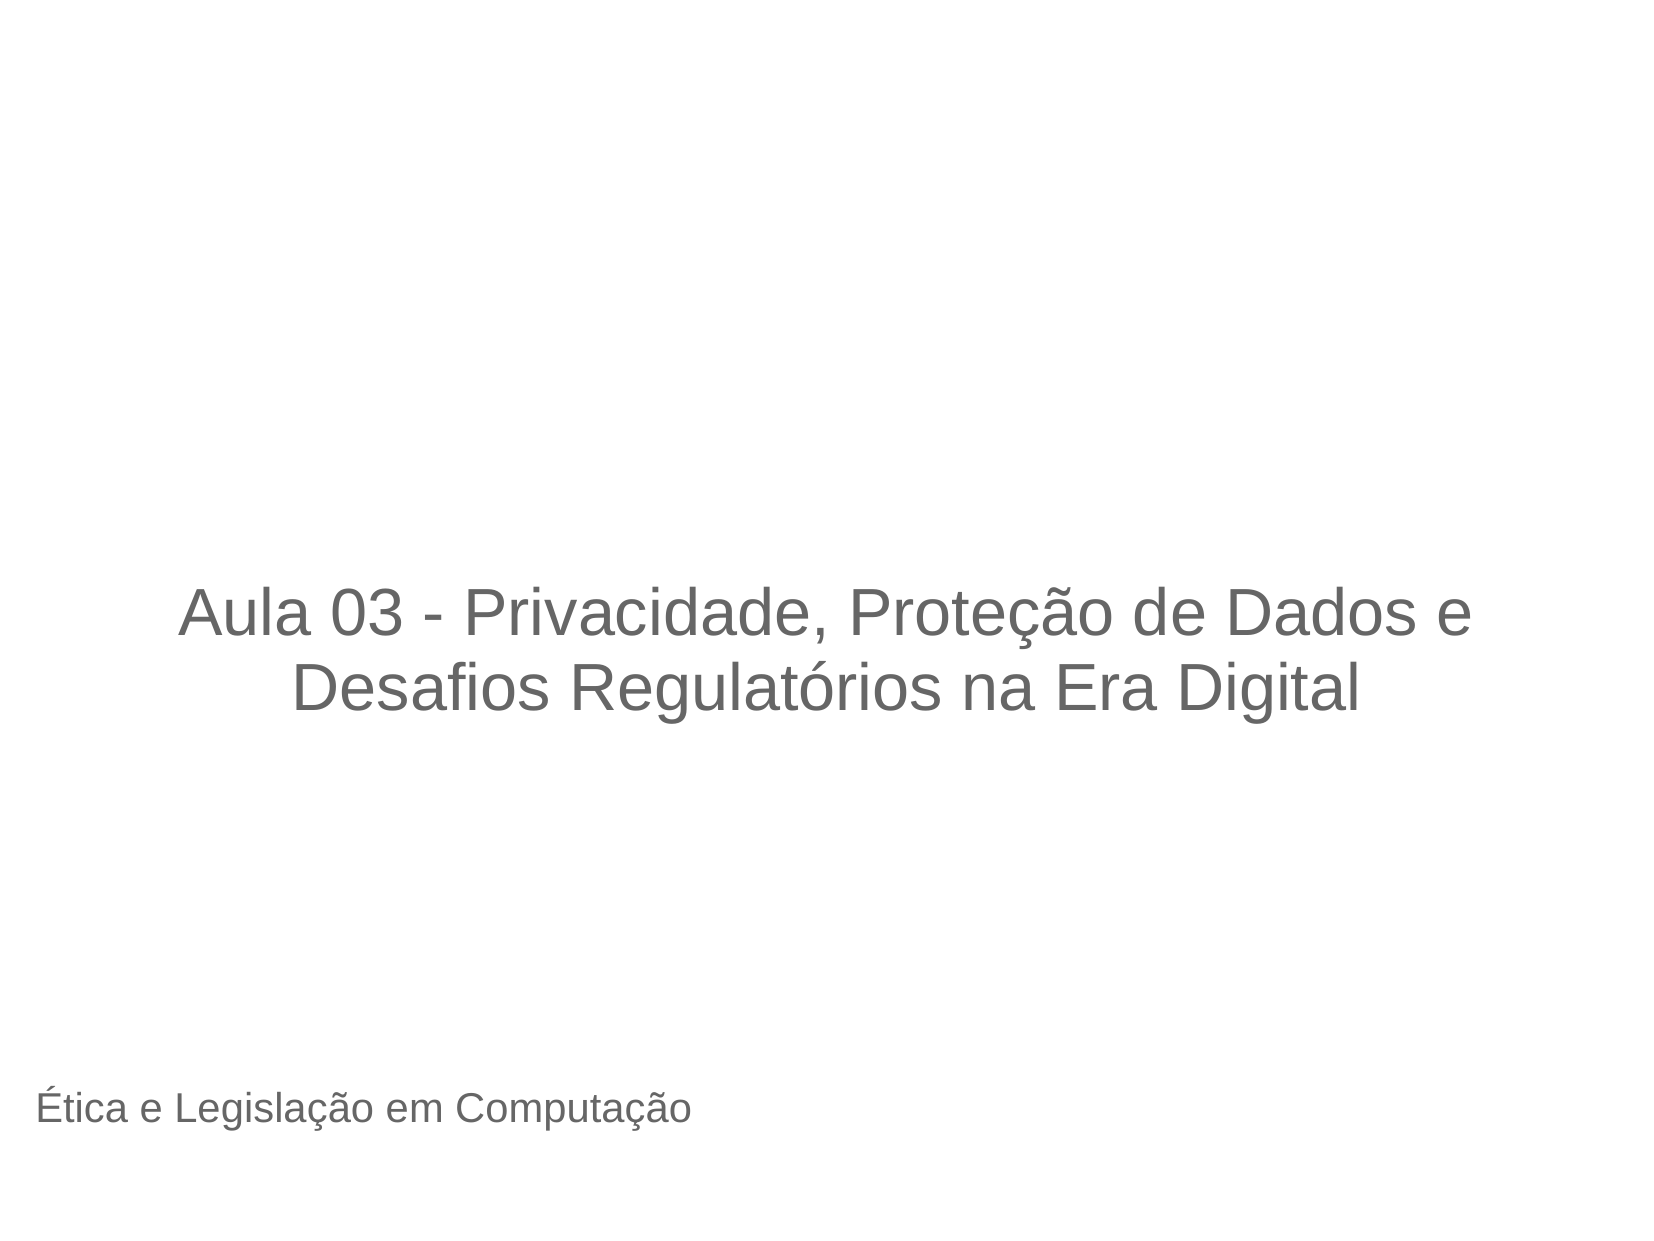

# Aula 03 - Privacidade, Proteção de Dados e Desafios Regulatórios na Era Digital
Ética e Legislação em Computação